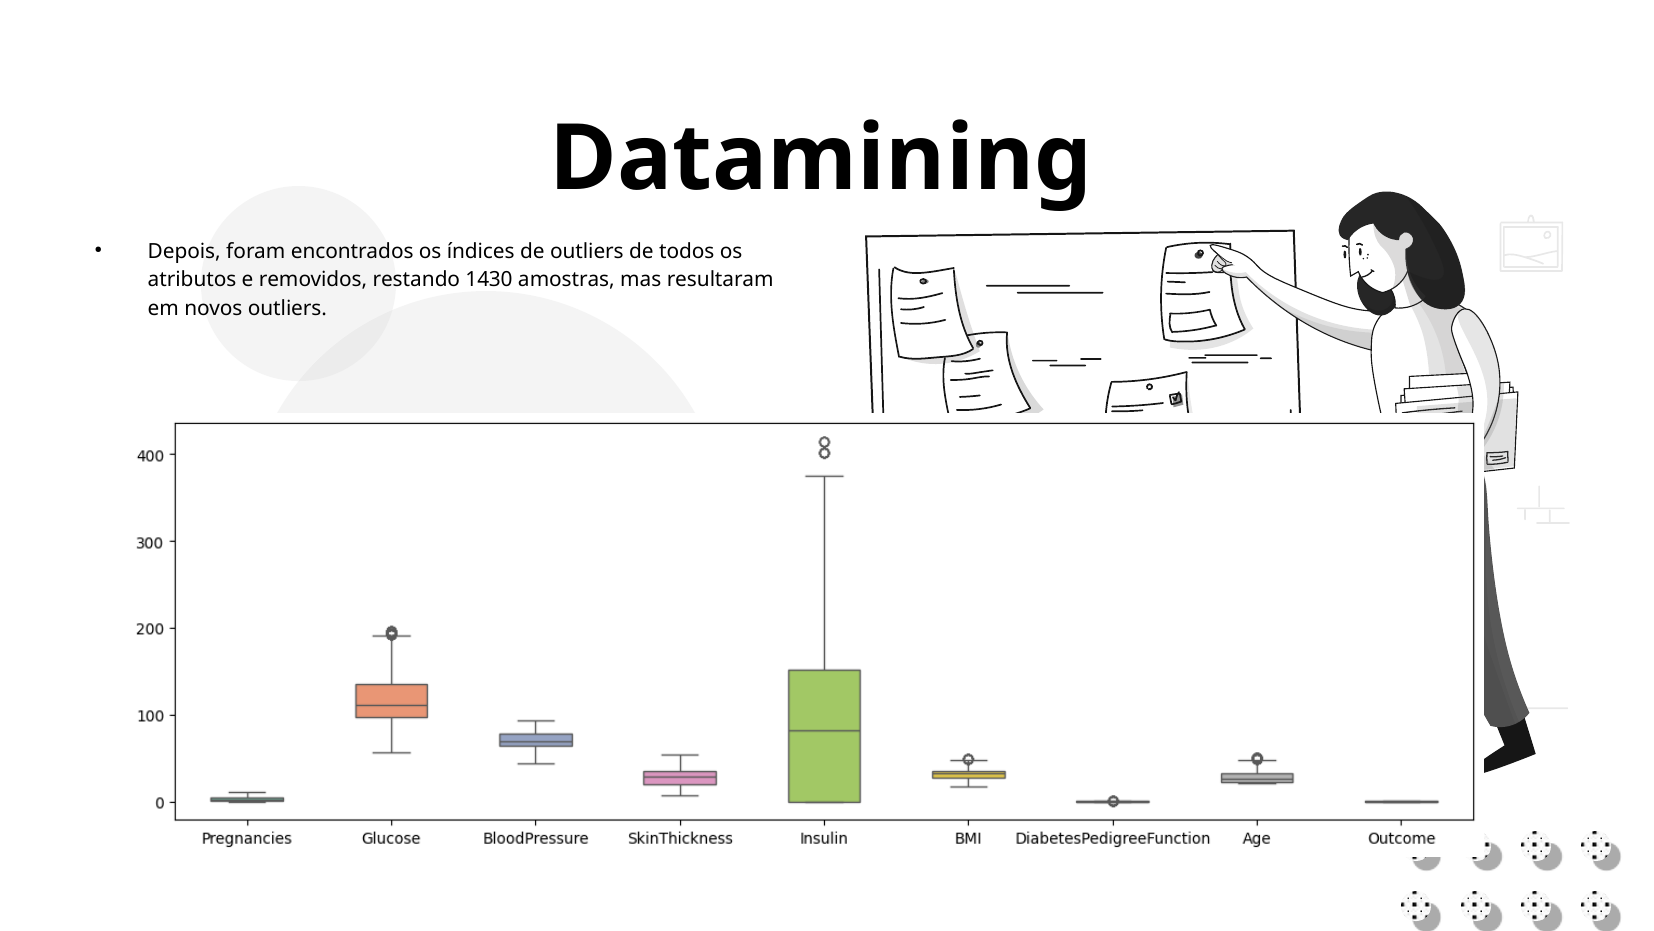

# Datamining
Depois, foram encontrados os índices de outliers de todos os
atributos e removidos, restando 1430 amostras, mas resultaram
em novos outliers.